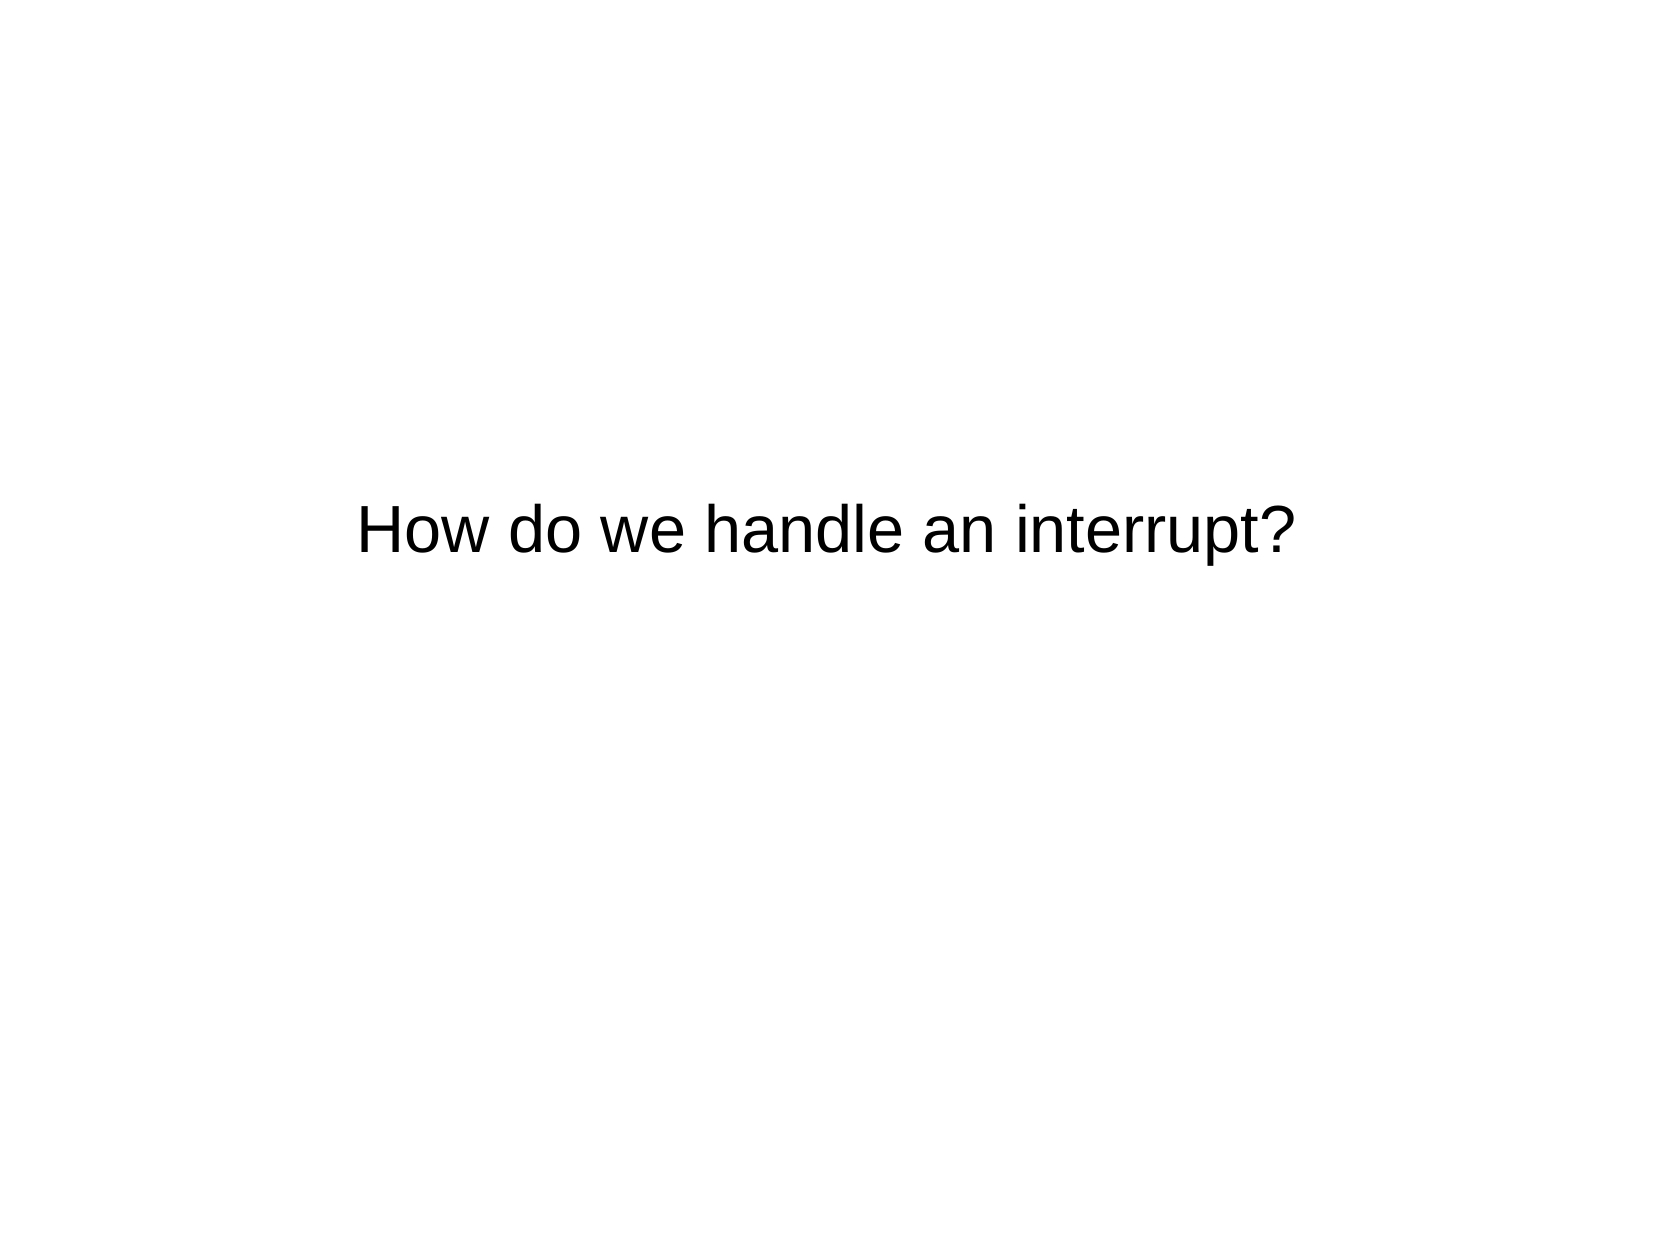

# How do we handle an interrupt?